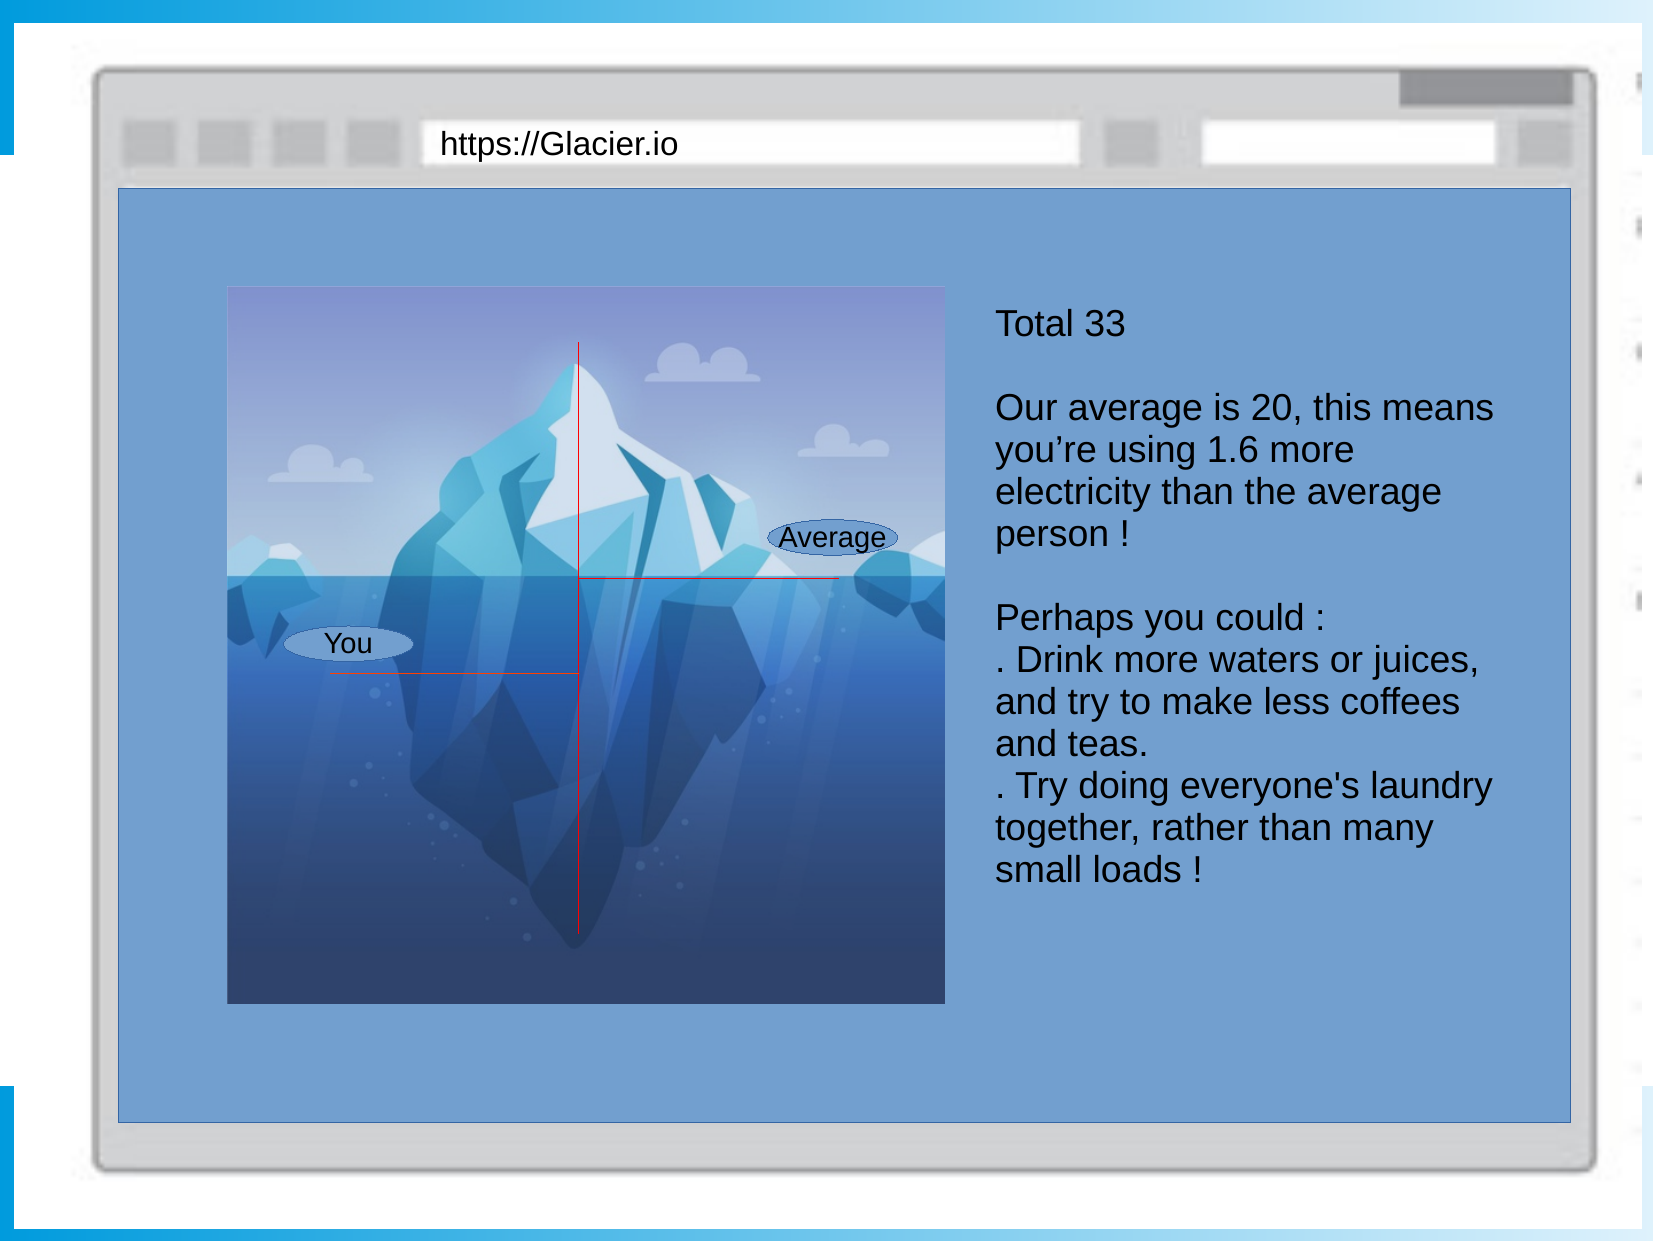

#
https://Glacier.io
Total 33
Our average is 20, this means you’re using 1.6 more electricity than the average person !
Perhaps you could :
. Drink more waters or juices, and try to make less coffees and teas.
. Try doing everyone's laundry together, rather than many small loads !
Average
You